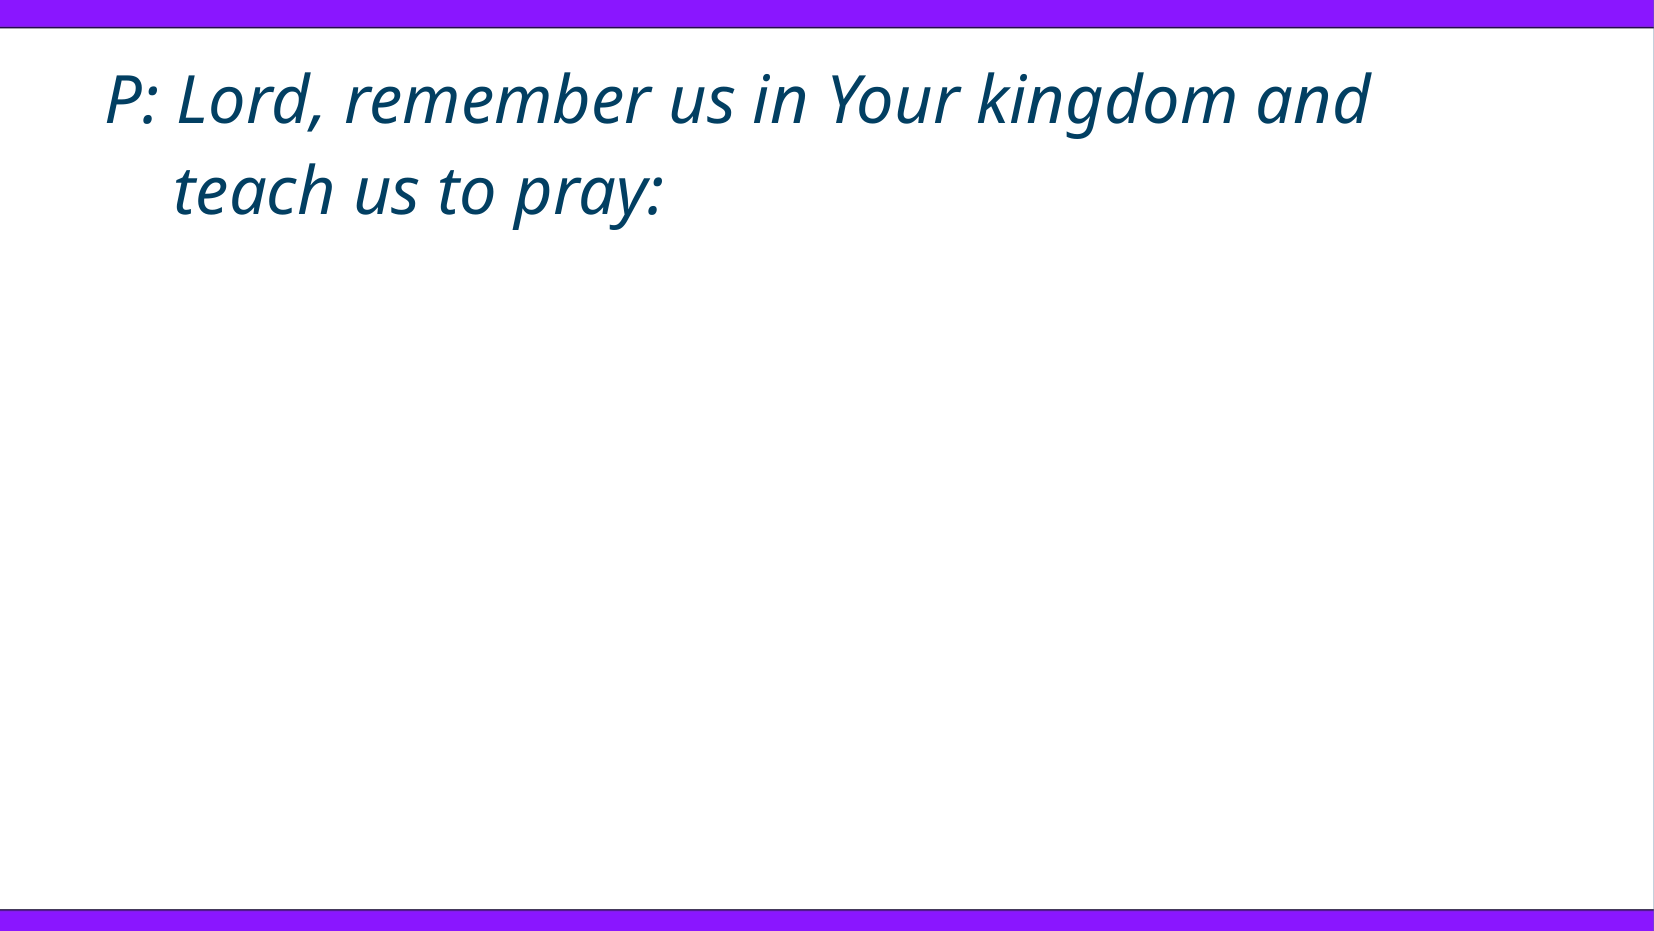

P: Lord, remember us in Your kingdom and
 teach us to pray: